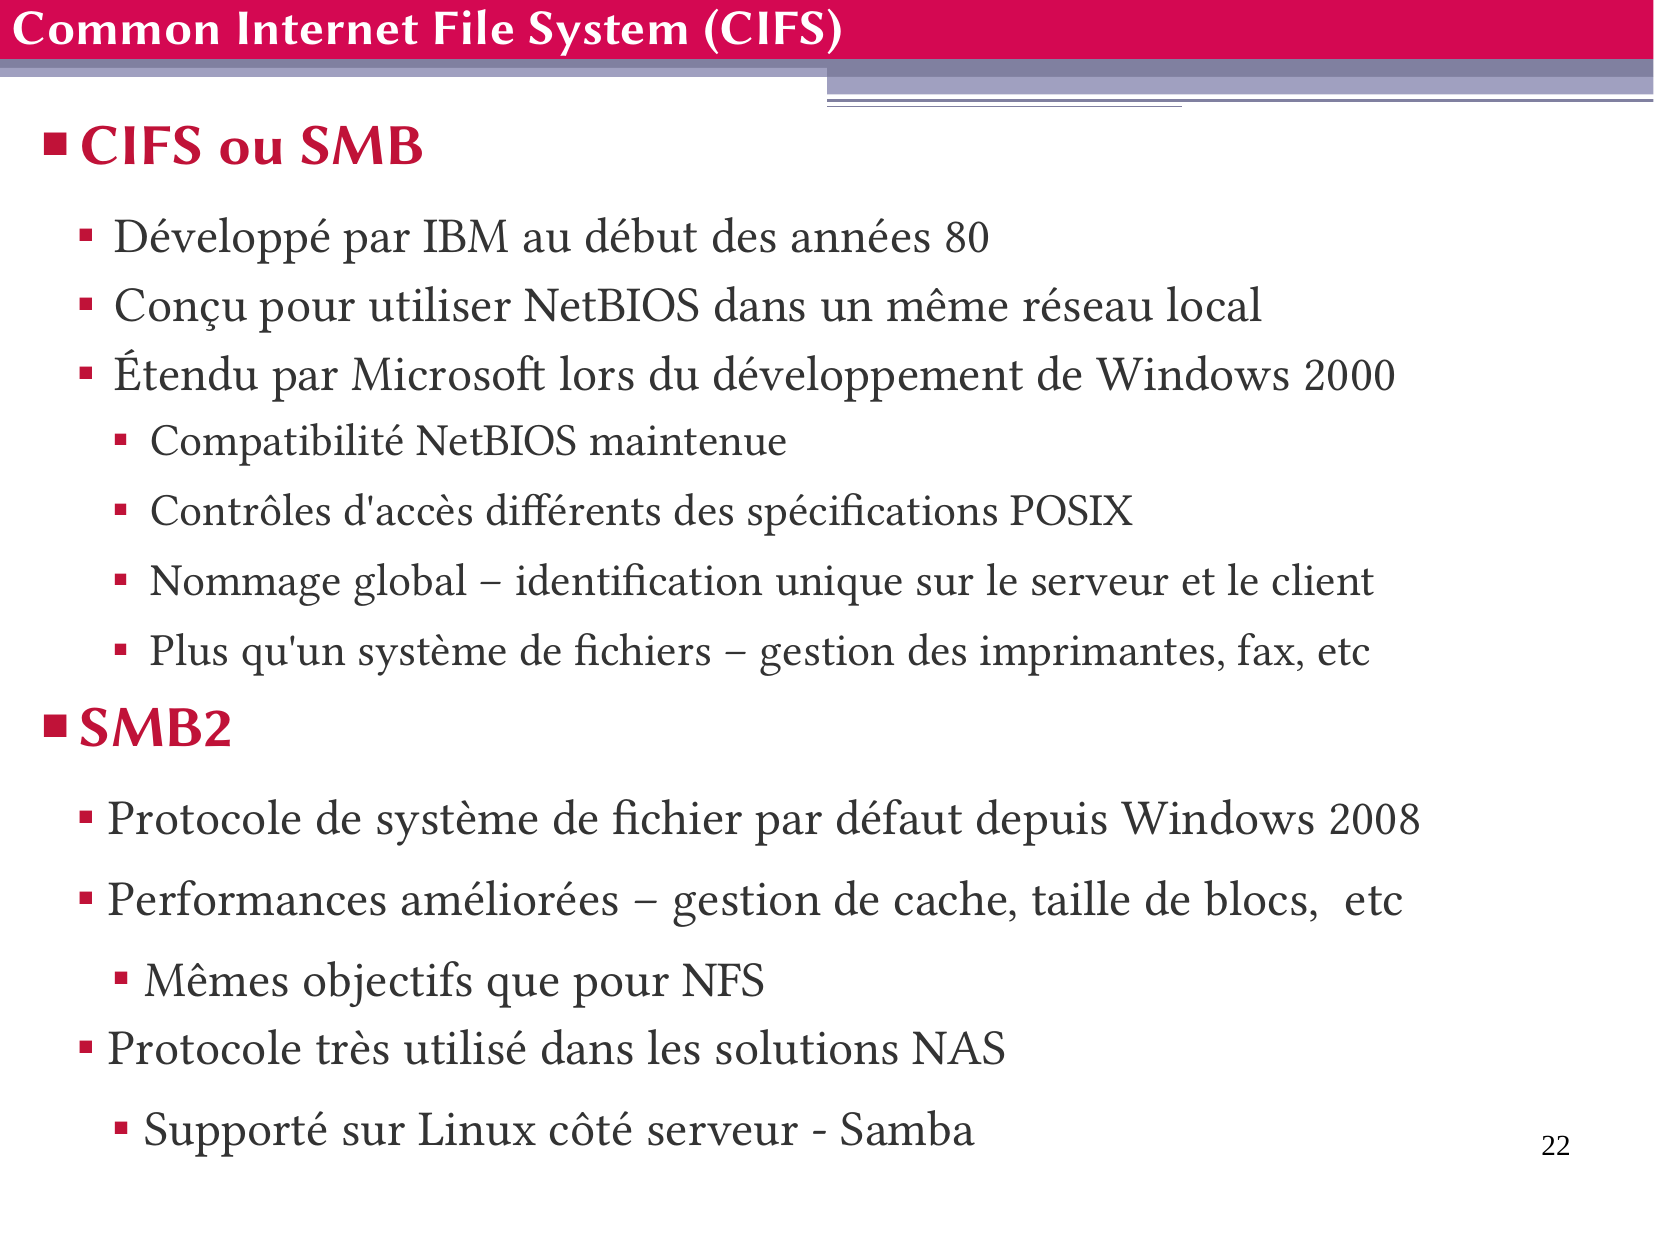

# Common Internet File System (CIFS)
CIFS ou SMB
Développé par IBM au début des années 80
Conçu pour utiliser NetBIOS dans un même réseau local
Étendu par Microsoft lors du développement de Windows 2000
Compatibilité NetBIOS maintenue
Contrôles d'accès différents des spécifications POSIX
Nommage global – identification unique sur le serveur et le client
Plus qu'un système de fichiers – gestion des imprimantes, fax, etc
SMB2
Protocole de système de fichier par défaut depuis Windows 2008
Performances améliorées – gestion de cache, taille de blocs, etc
Mêmes objectifs que pour NFS
Protocole très utilisé dans les solutions NAS
Supporté sur Linux côté serveur - Samba
22